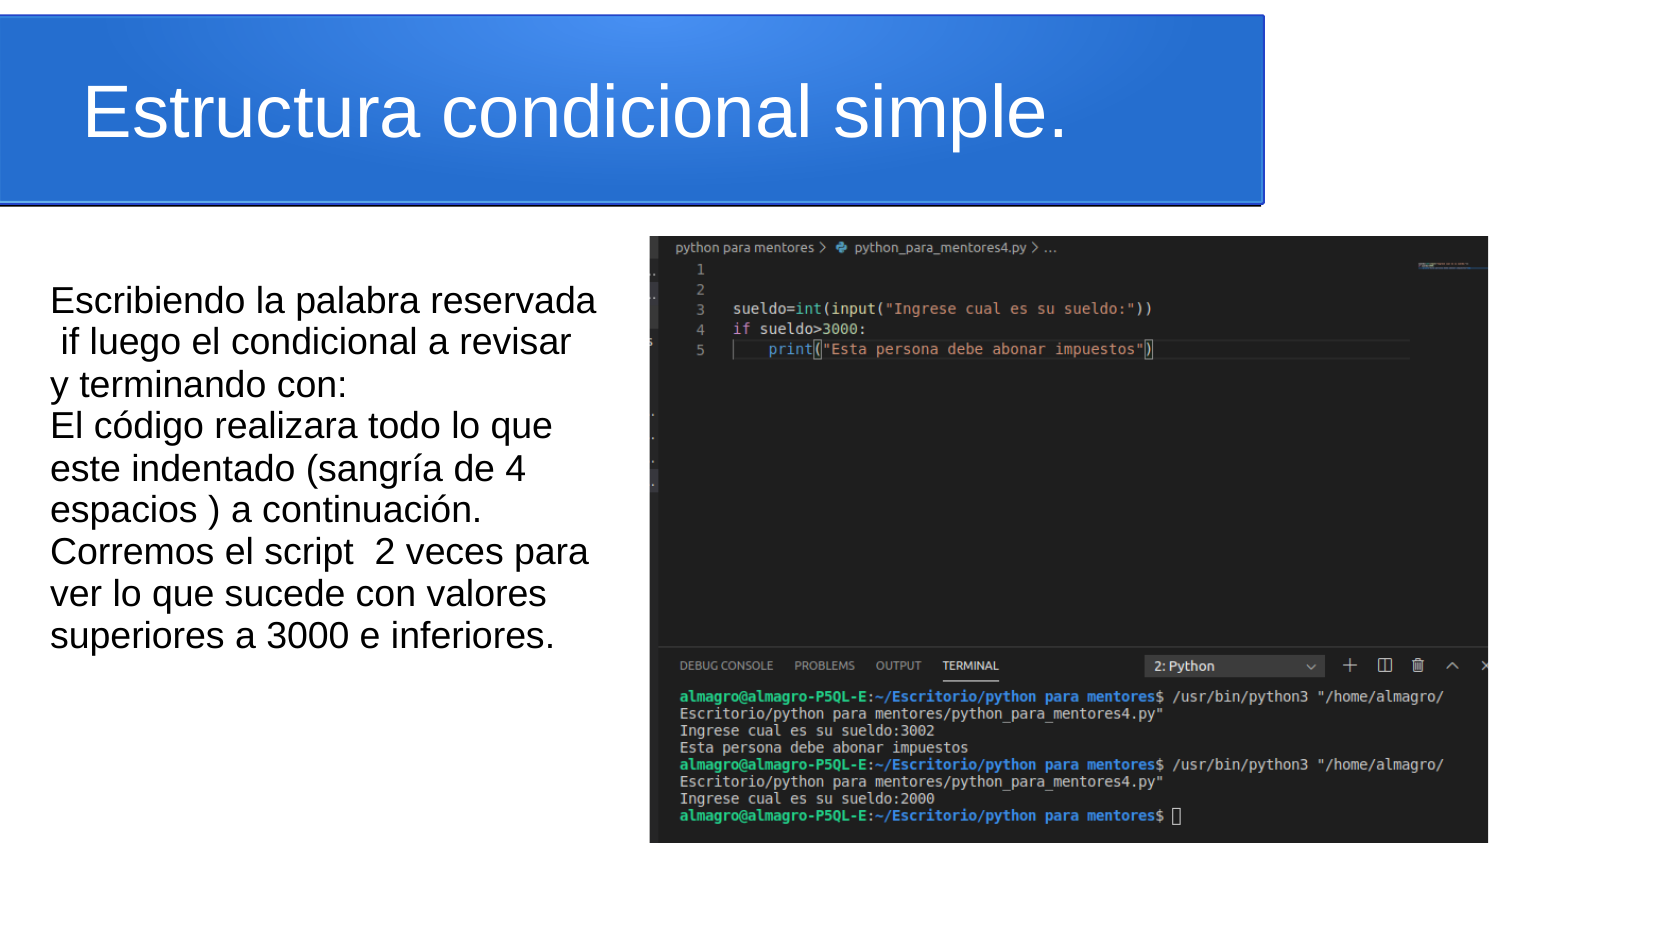

# Estructura condicional simple.
Escribiendo la palabra reservada if luego el condicional a revisar y terminando con:
El código realizara todo lo que este indentado (sangría de 4 espacios ) a continuación.
Corremos el script 2 veces para ver lo que sucede con valores superiores a 3000 e inferiores.